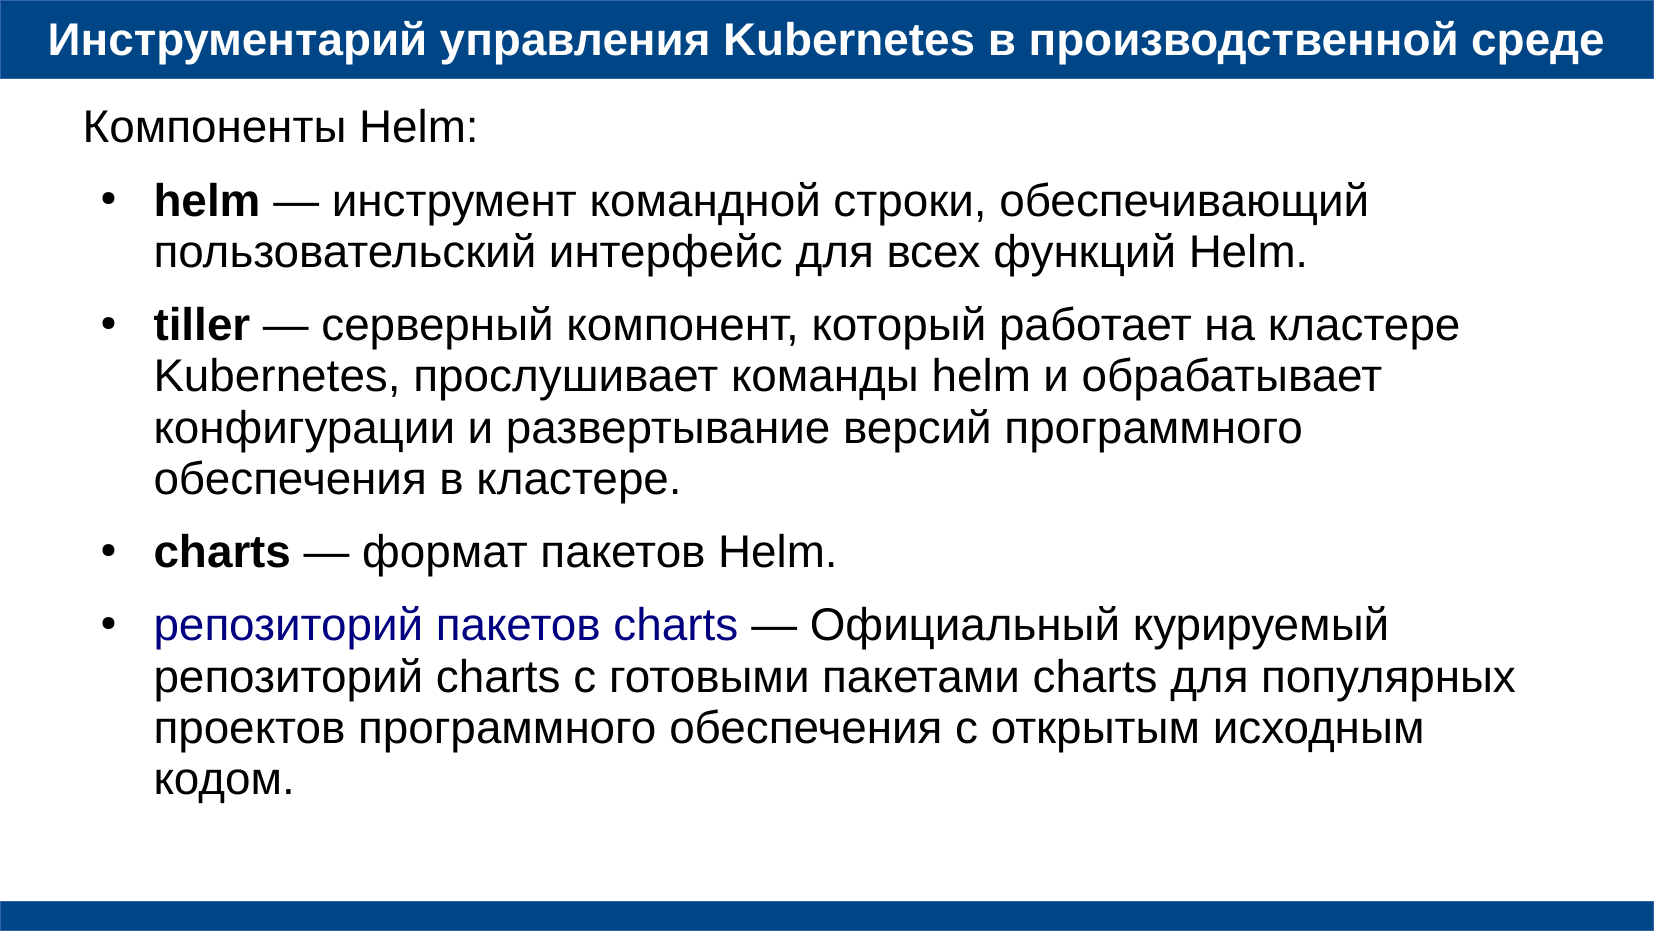

# Инструментарий управления Kubernetes в производственной среде
Компоненты Helm:
helm — инструмент командной строки, обеспечивающий пользовательский интерфейс для всех функций Helm.
tiller — серверный компонент, который работает на кластере Kubernetes, прослушивает команды helm и обрабатывает конфигурации и развертывание версий программного обеспечения в кластере.
charts — формат пакетов Helm.
репозиторий пакетов charts — Официальный курируемый репозиторий charts с готовыми пакетами charts для популярных проектов программного обеспечения с открытым исходным кодом.